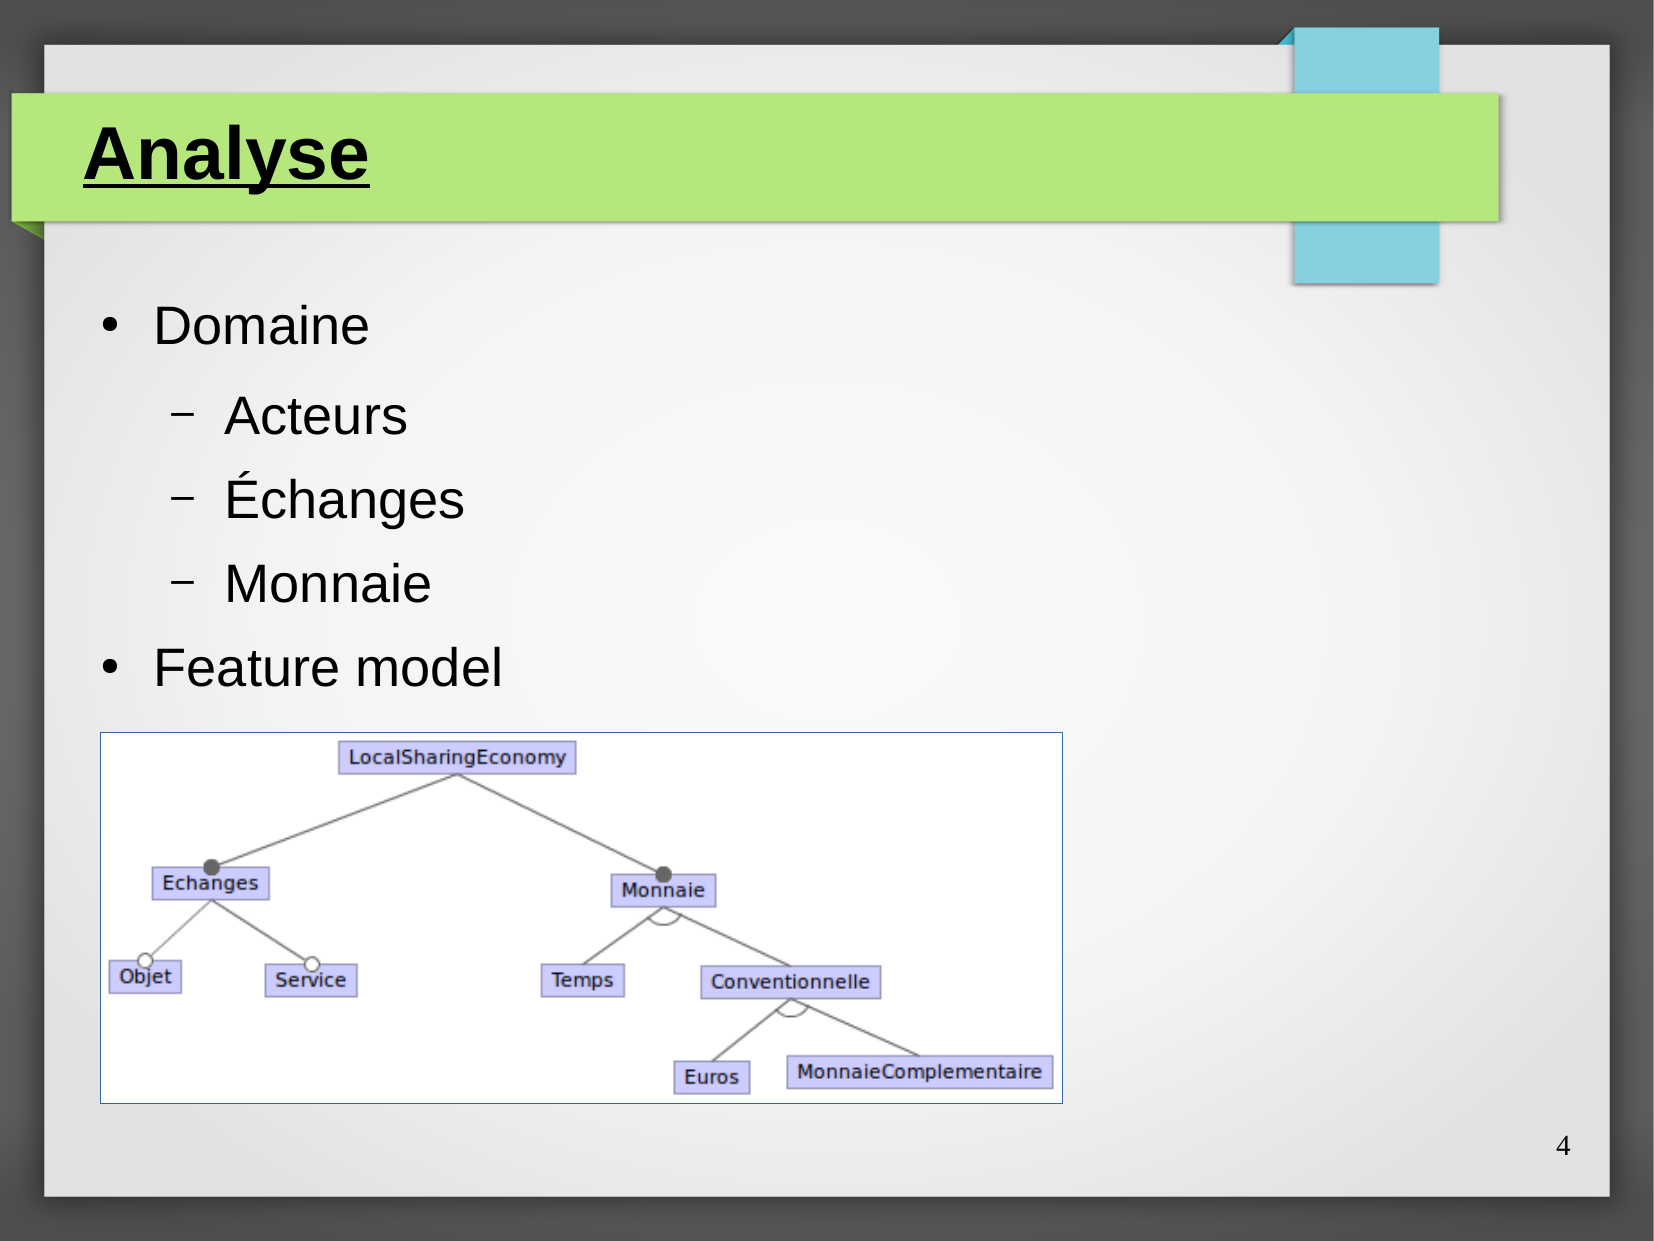

# Analyse
Domaine
Acteurs
Échanges
Monnaie
Feature model
4